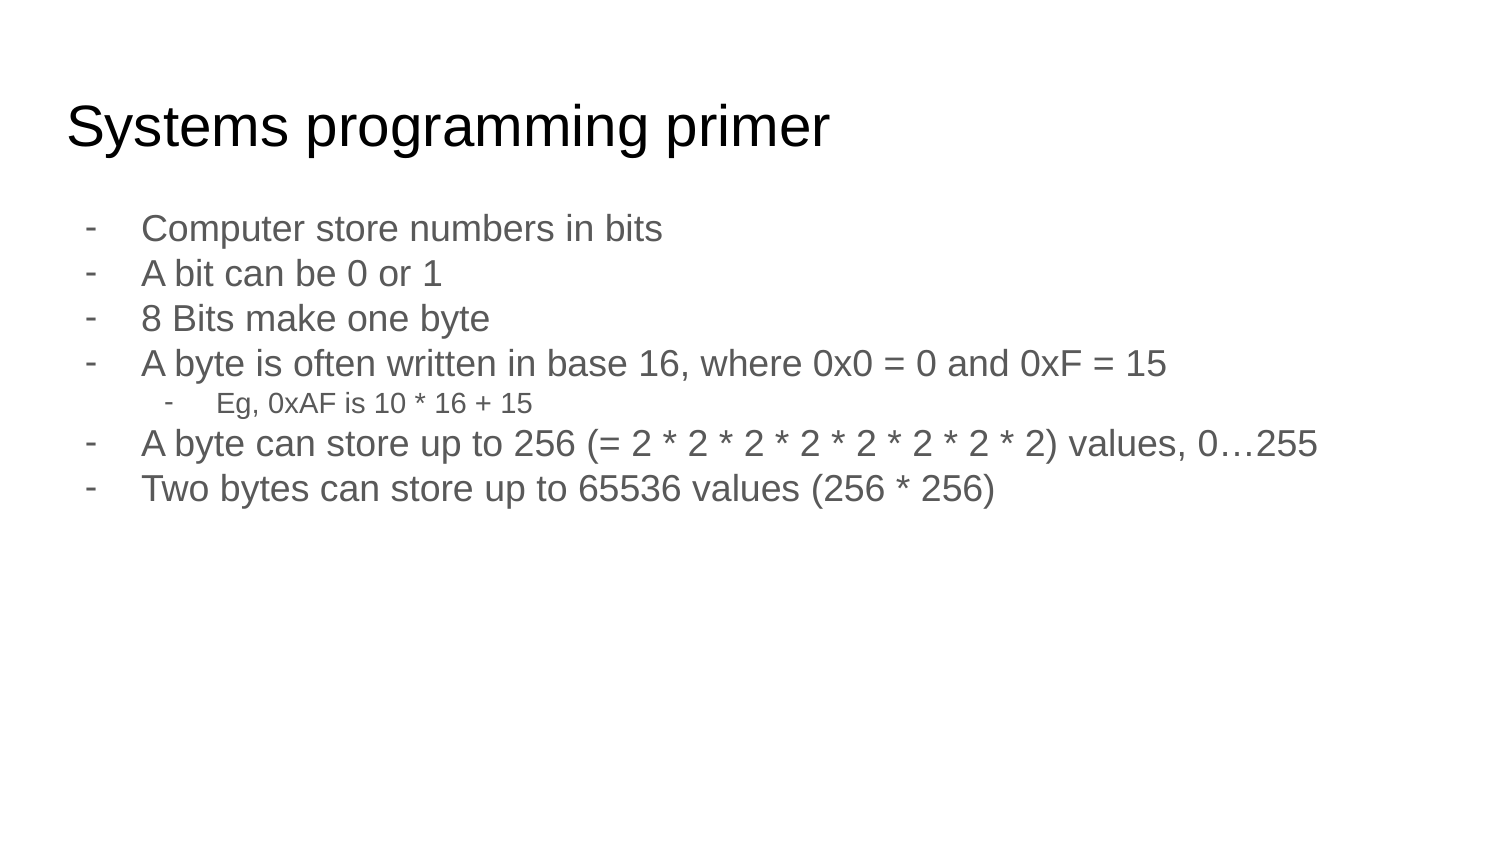

# Systems programming primer
Computer store numbers in bits
A bit can be 0 or 1
8 Bits make one byte
A byte is often written in base 16, where 0x0 = 0 and 0xF = 15
Eg, 0xAF is 10 * 16 + 15
A byte can store up to 256 (= 2 * 2 * 2 * 2 * 2 * 2 * 2 * 2) values, 0…255
Two bytes can store up to 65536 values (256 * 256)